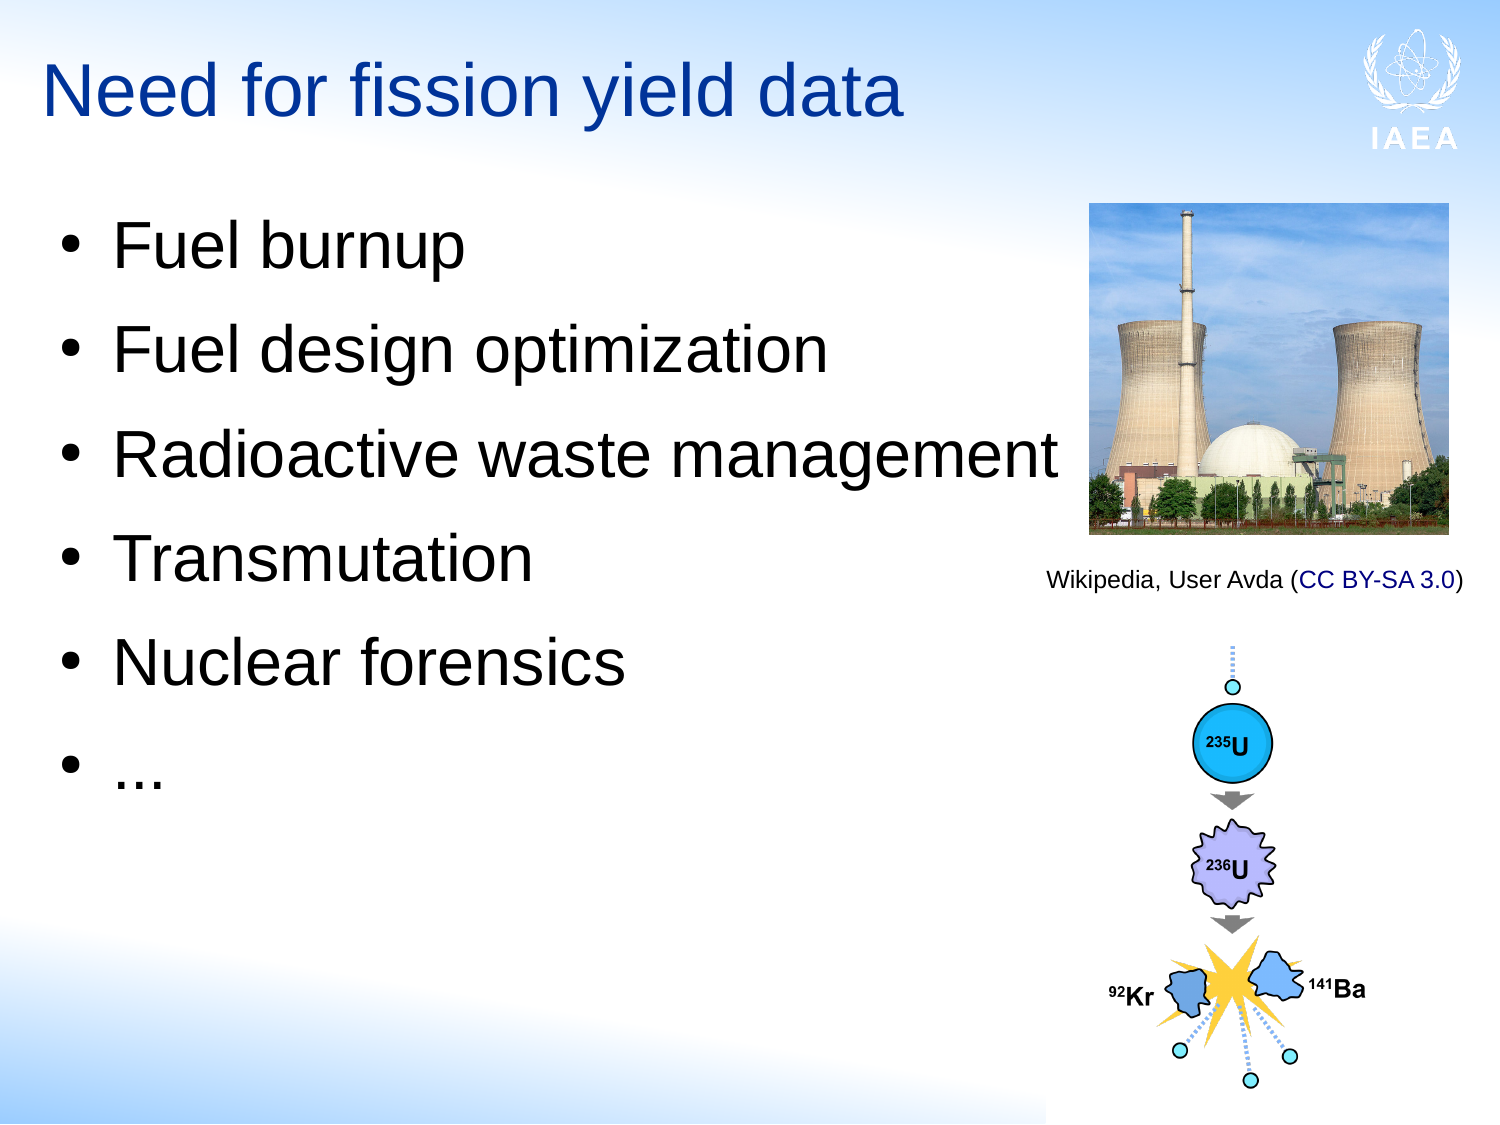

# Need for fission yield data
Fuel burnup
Fuel design optimization
Radioactive waste management
Transmutation
Nuclear forensics
...
Wikipedia, User Avda (CC BY-SA 3.0)